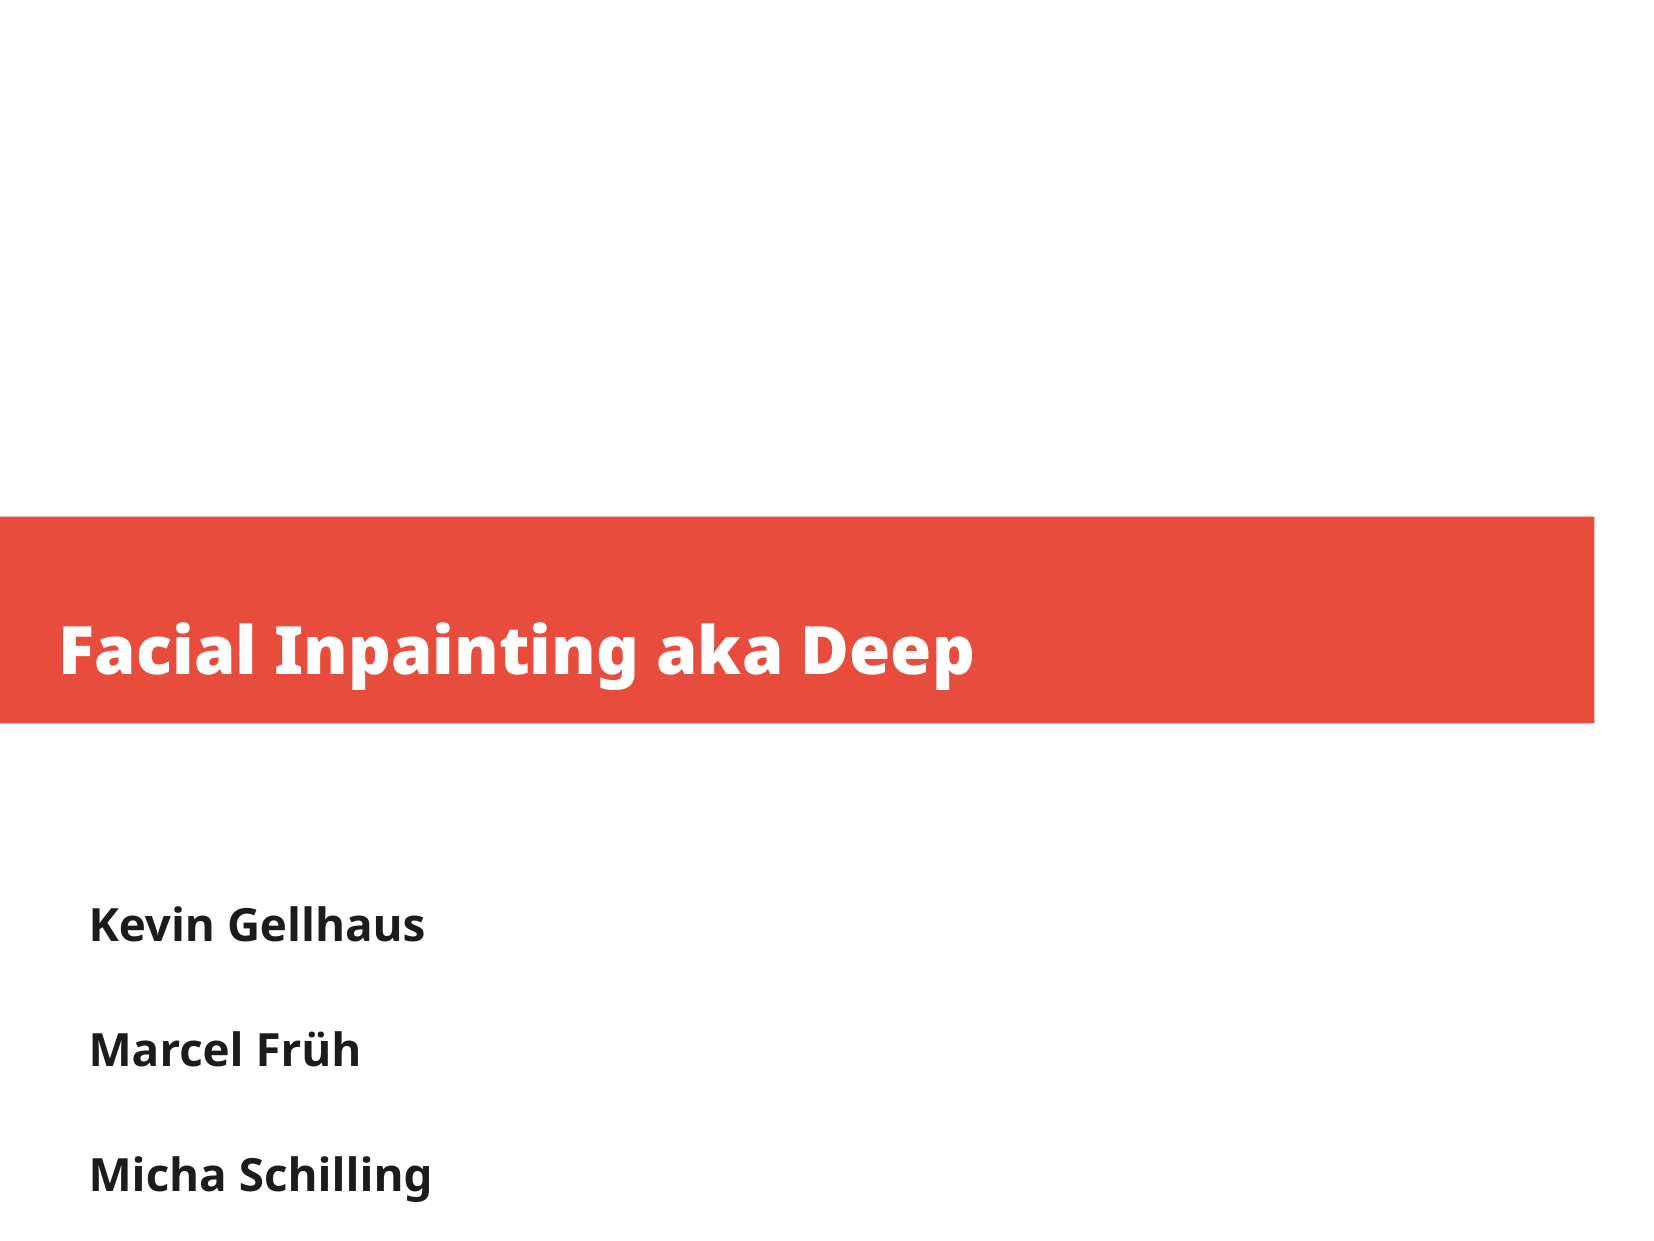

# Facial Inpainting aka Deep
Kevin Gellhaus
Marcel Früh
Micha Schilling